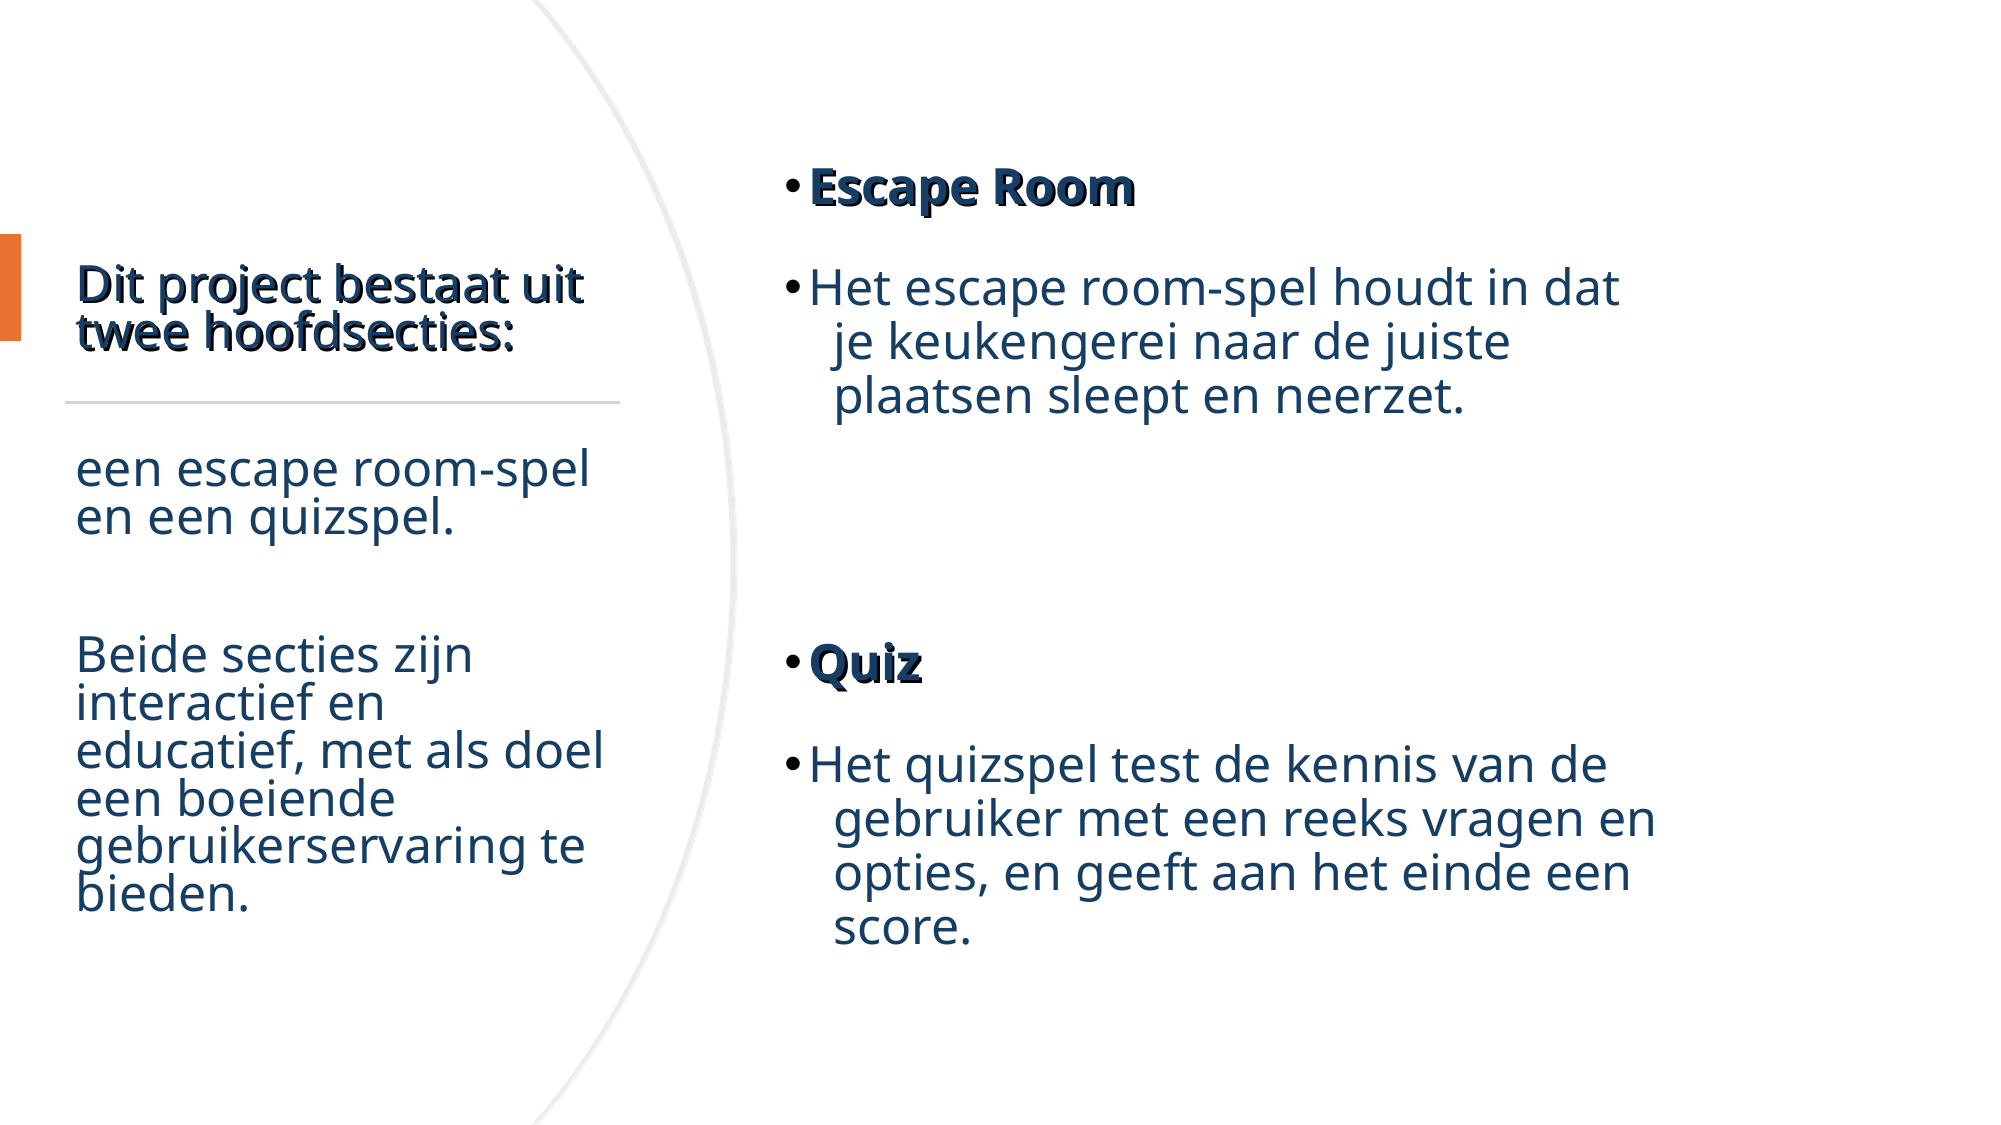

Escape Room
# Dit project bestaat uit twee hoofdsecties:
een escape room-spel en een quizspel.
Beide secties zijn interactief en educatief, met als doel een boeiende gebruikerservaring te bieden.
Het escape room-spel houdt in dat je keukengerei naar de juiste plaatsen sleept en neerzet.
Quiz
Het quizspel test de kennis van de gebruiker met een reeks vragen en opties, en geeft aan het einde een score.